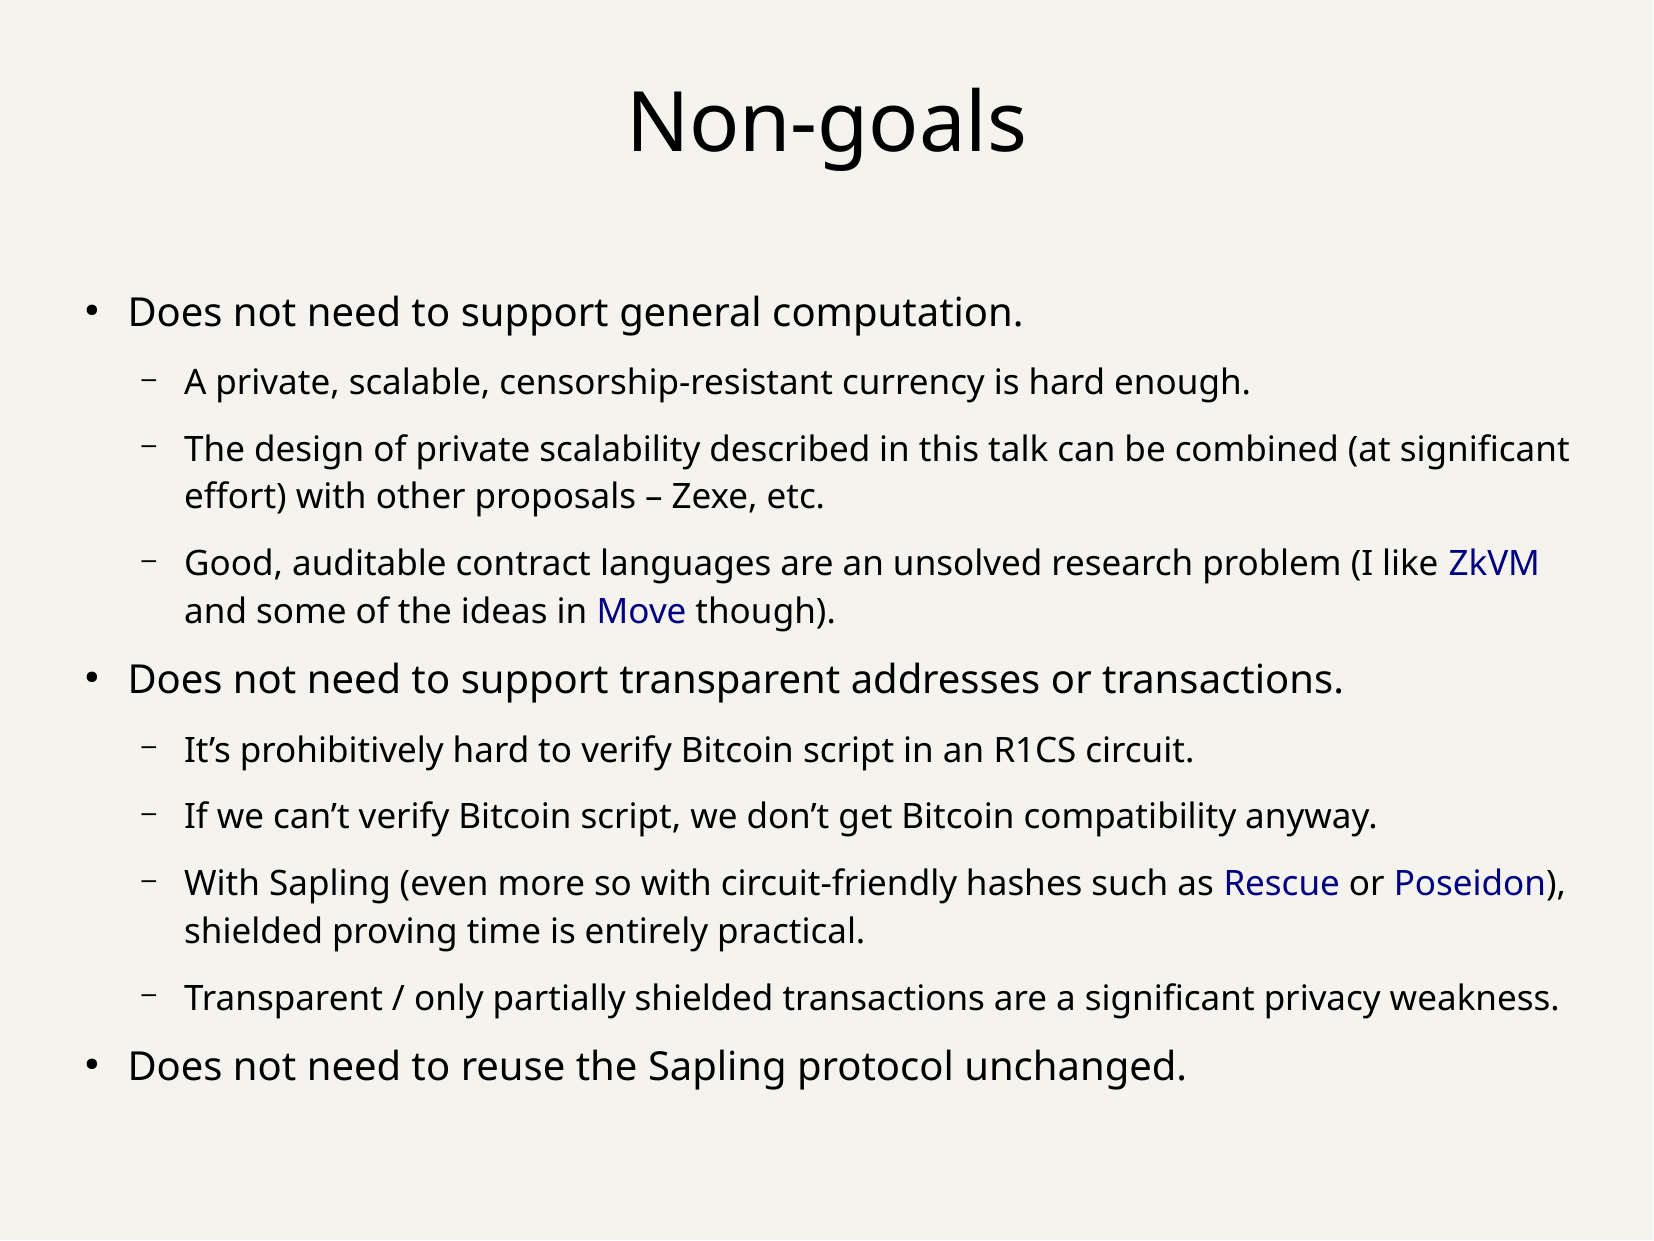

# Non-goals
Does not need to support general computation.
A private, scalable, censorship-resistant currency is hard enough.
The design of private scalability described in this talk can be combined (at significant effort) with other proposals – Zexe, etc.
Good, auditable contract languages are an unsolved research problem (I like ZkVM and some of the ideas in Move though).
Does not need to support transparent addresses or transactions.
It’s prohibitively hard to verify Bitcoin script in an R1CS circuit.
If we can’t verify Bitcoin script, we don’t get Bitcoin compatibility anyway.
With Sapling (even more so with circuit-friendly hashes such as Rescue or Poseidon), shielded proving time is entirely practical.
Transparent / only partially shielded transactions are a significant privacy weakness.
Does not need to reuse the Sapling protocol unchanged.